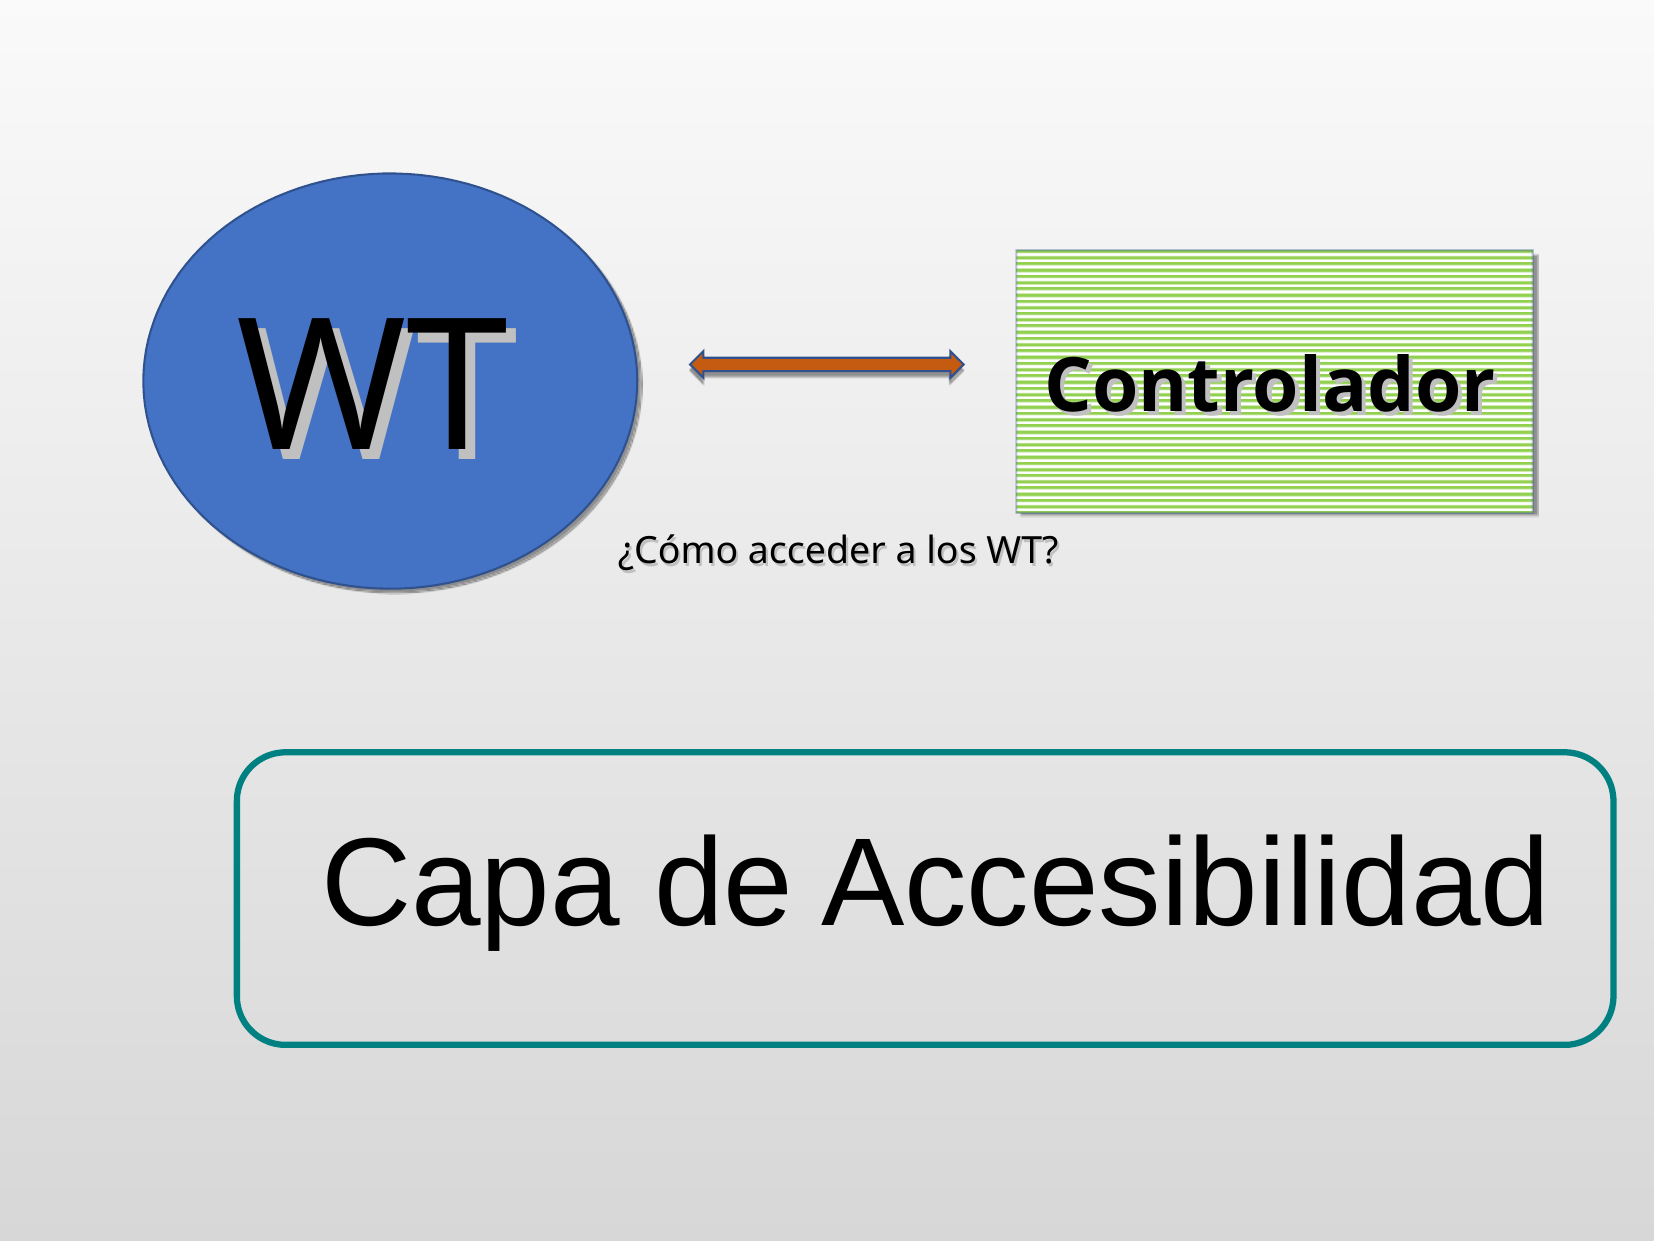

WT
Controlador
# Capa de Accesibilidad
¿Cómo acceder a los WT?